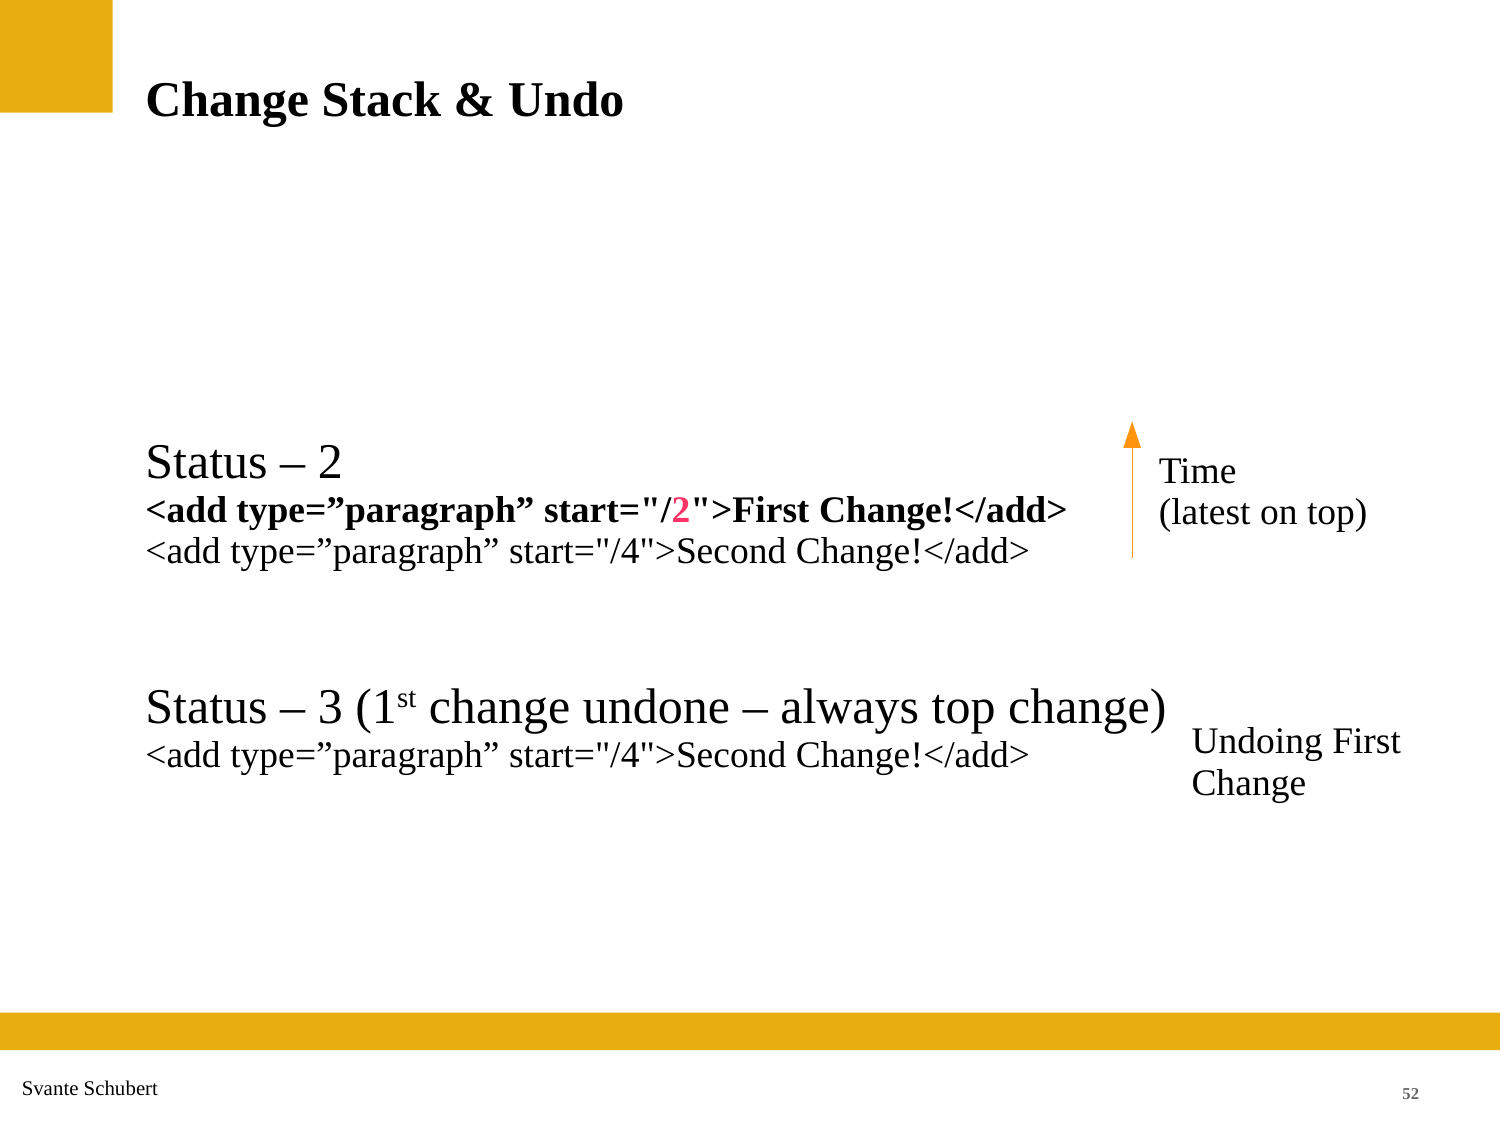

# Change Stack & Undo
Status – 2
<add type=”paragraph” start="/2">First Change!</add>
<add type=”paragraph” start="/4">Second Change!</add>
Status – 3 (1st change undone – always top change)
<add type=”paragraph” start="/4">Second Change!</add>
Time
(latest on top)
Undoing First Change
Svante Schubert